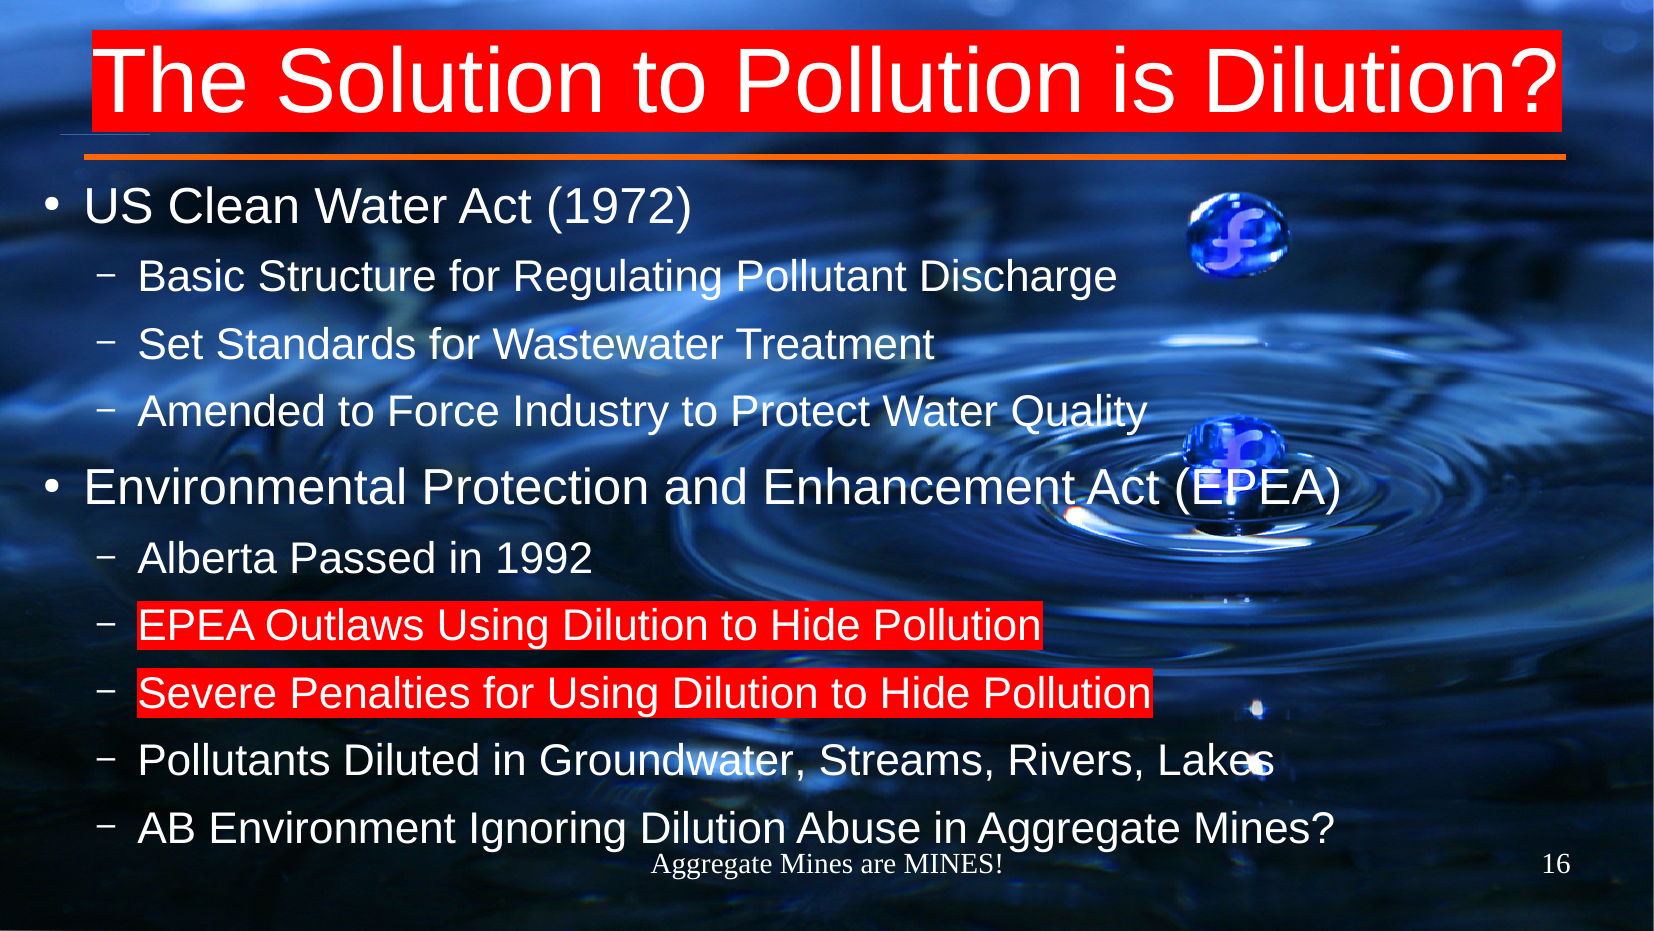

# The Solution to Pollution is Dilution?
US Clean Water Act (1972)
Basic Structure for Regulating Pollutant Discharge
Set Standards for Wastewater Treatment
Amended to Force Industry to Protect Water Quality
Environmental Protection and Enhancement Act (EPEA)
Alberta Passed in 1992
EPEA Outlaws Using Dilution to Hide Pollution
Severe Penalties for Using Dilution to Hide Pollution
Pollutants Diluted in Groundwater, Streams, Rivers, Lakes
AB Environment Ignoring Dilution Abuse in Aggregate Mines?
Aggregate Mines are MINES!
16